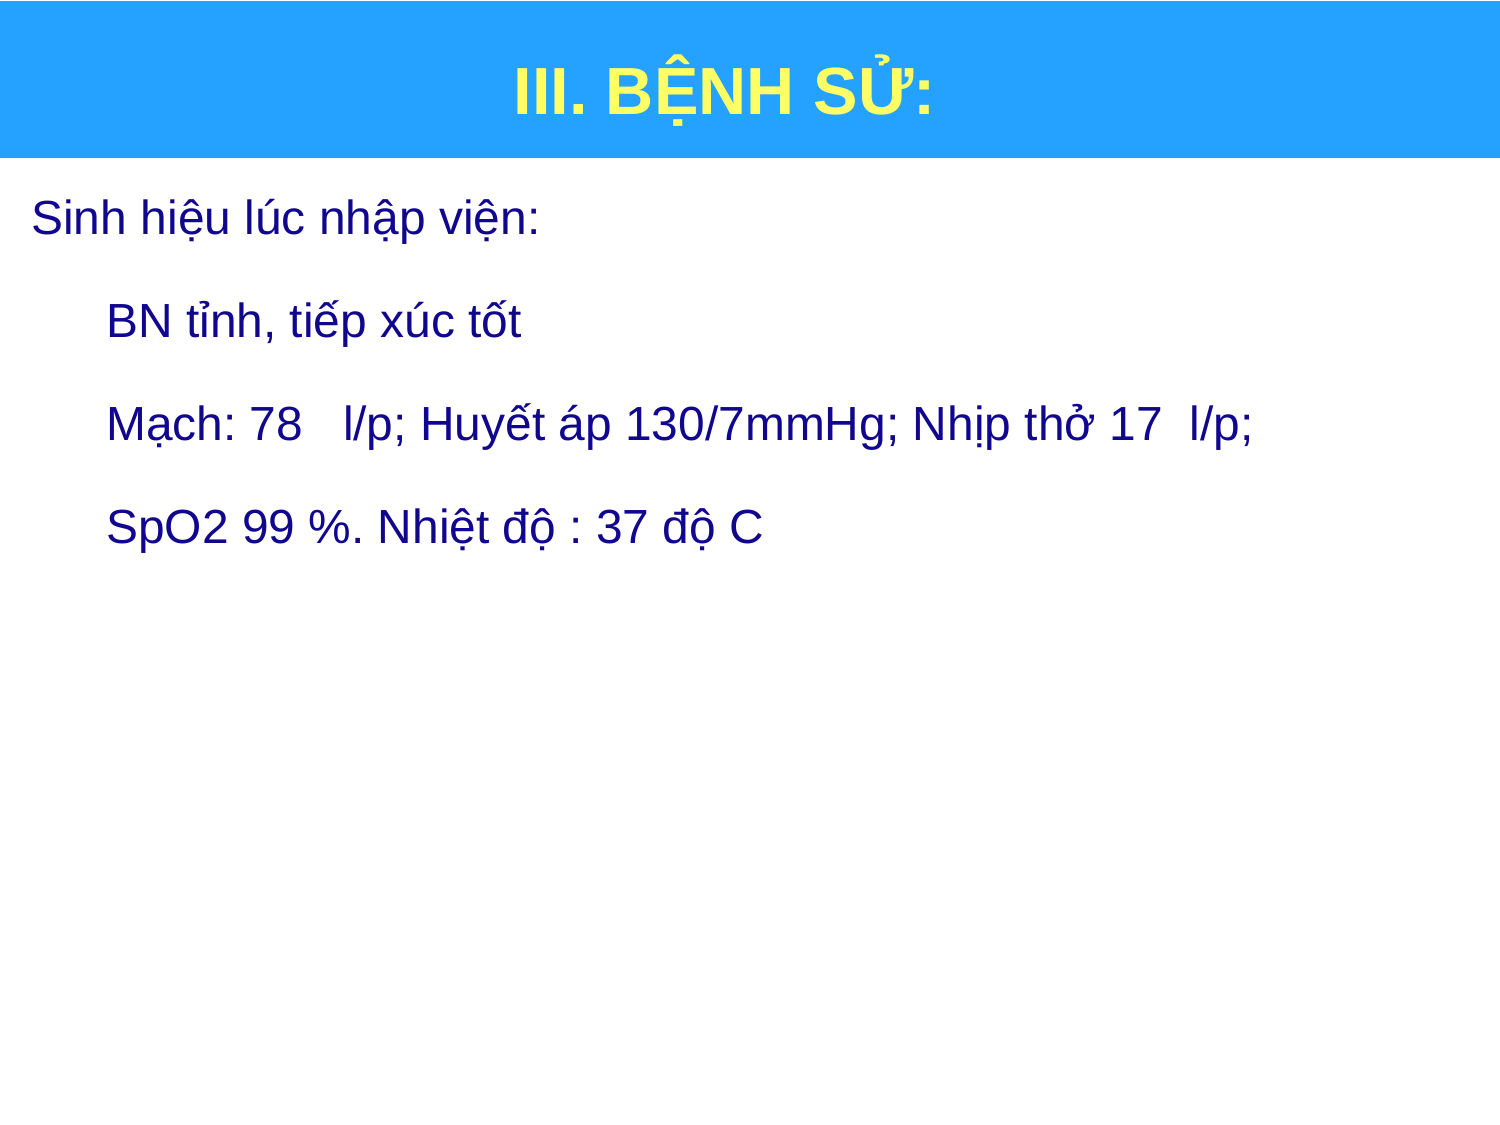

# III. BỆNH SỬ:
Sinh hiệu lúc nhập viện:
	BN tỉnh, tiếp xúc tốt
	Mạch: 78   l/p; Huyết áp 130/7mmHg; Nhịp thở 17  l/p;
	SpO2 99 %. Nhiệt độ : 37 độ C